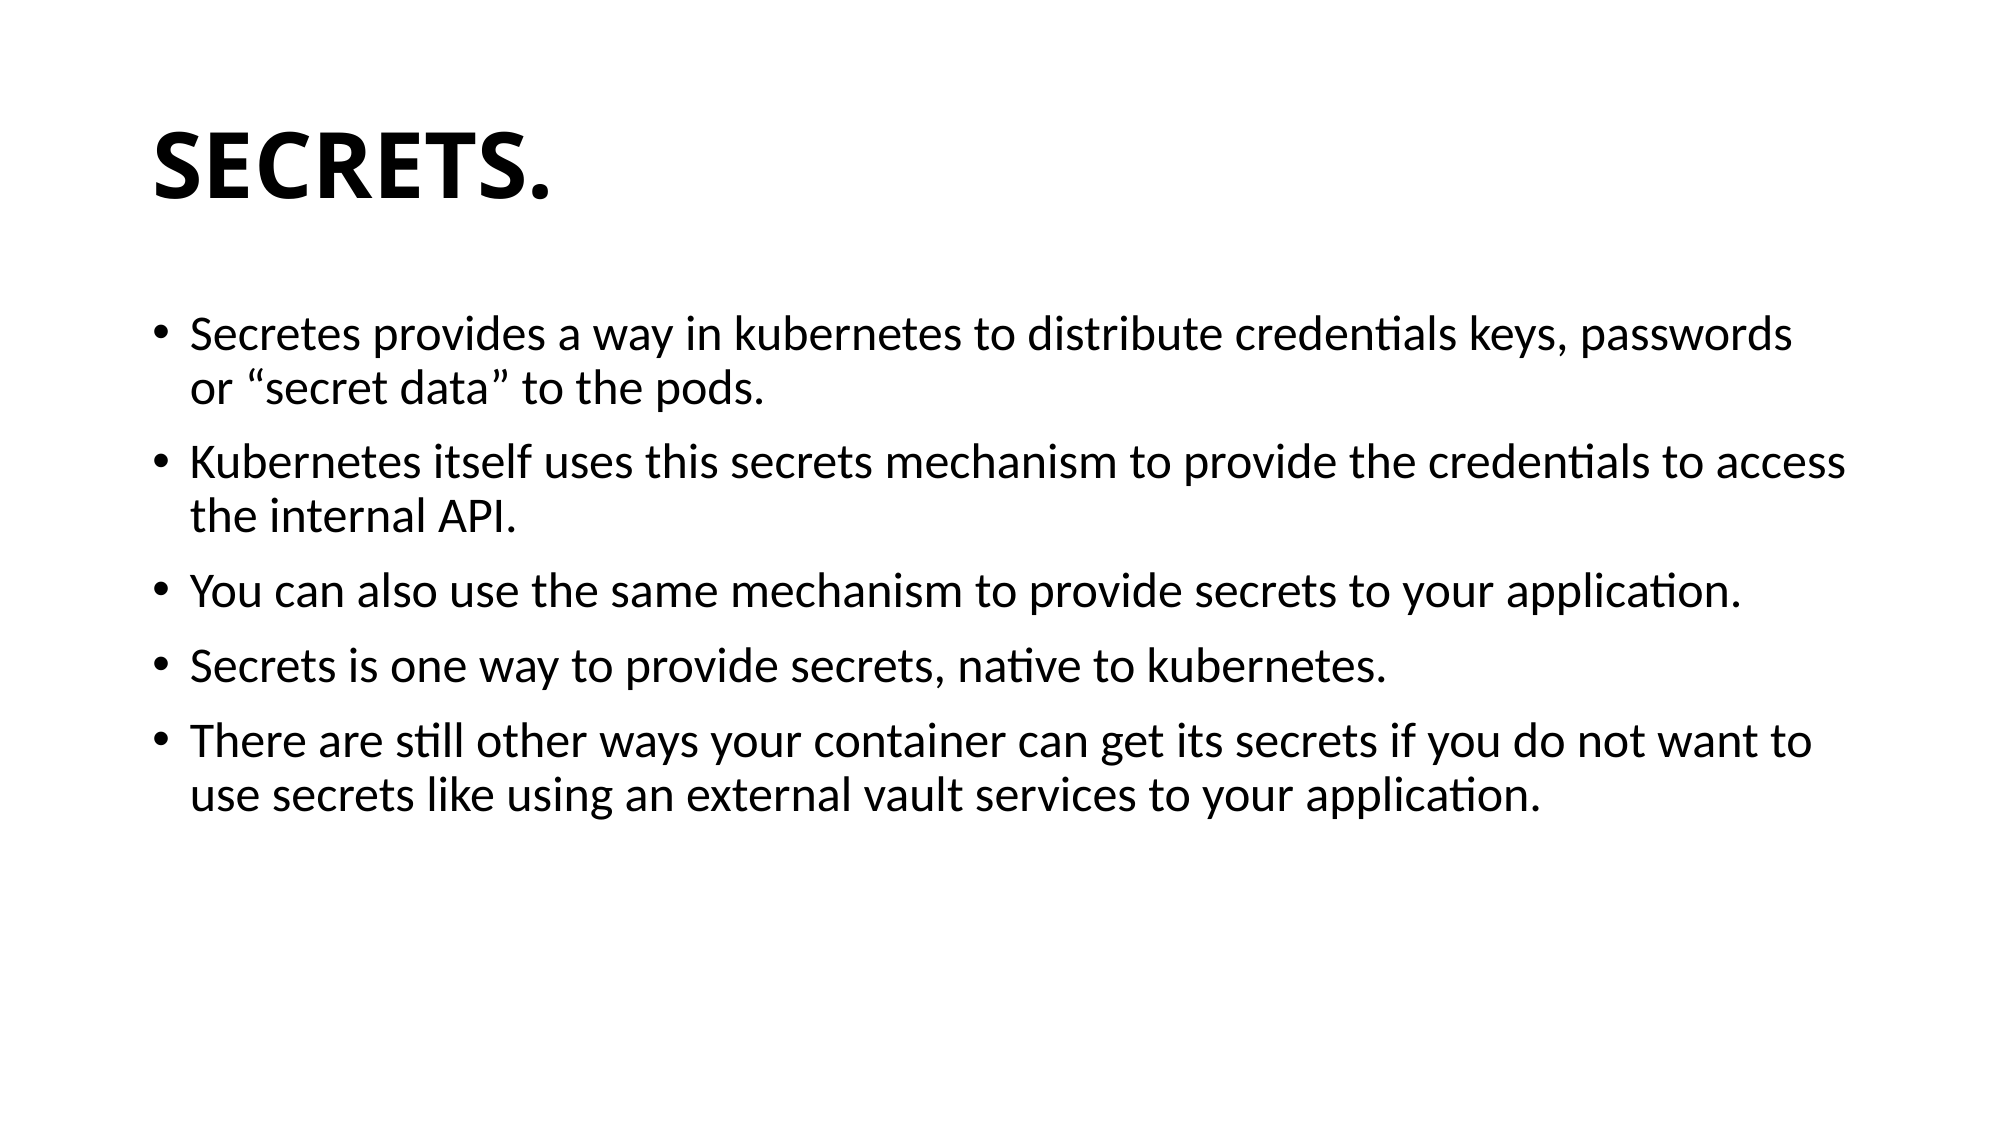

# SECRETS.
Secretes provides a way in kubernetes to distribute credentials keys, passwords or “secret data” to the pods.
Kubernetes itself uses this secrets mechanism to provide the credentials to access the internal API.
You can also use the same mechanism to provide secrets to your application.
Secrets is one way to provide secrets, native to kubernetes.
There are still other ways your container can get its secrets if you do not want to use secrets like using an external vault services to your application.